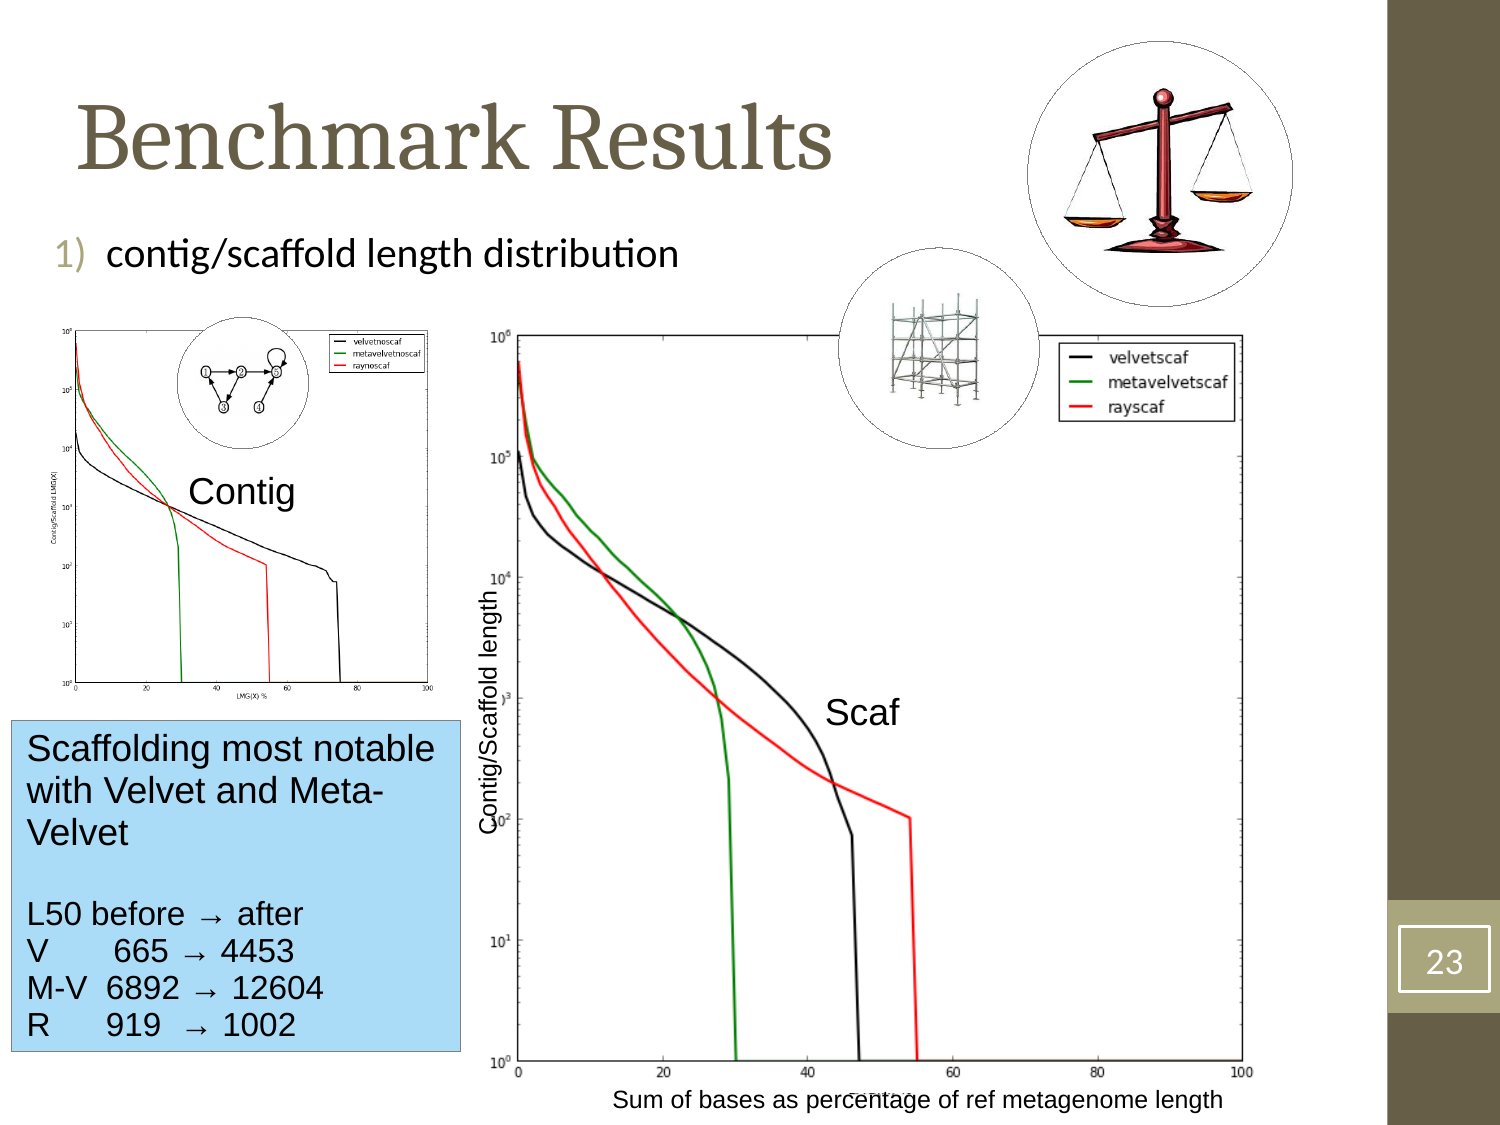

# Benchmark Results
contig/scaffold length distribution
Scaf
Contig
Contig/Scaffold length
Scaffolding most notable with Velvet and Meta-Velvet
L50 before → after
V 665 → 4453
M-V 6892 → 12604
R 919 → 1002
23
Sum of bases as percentage of ref metagenome length